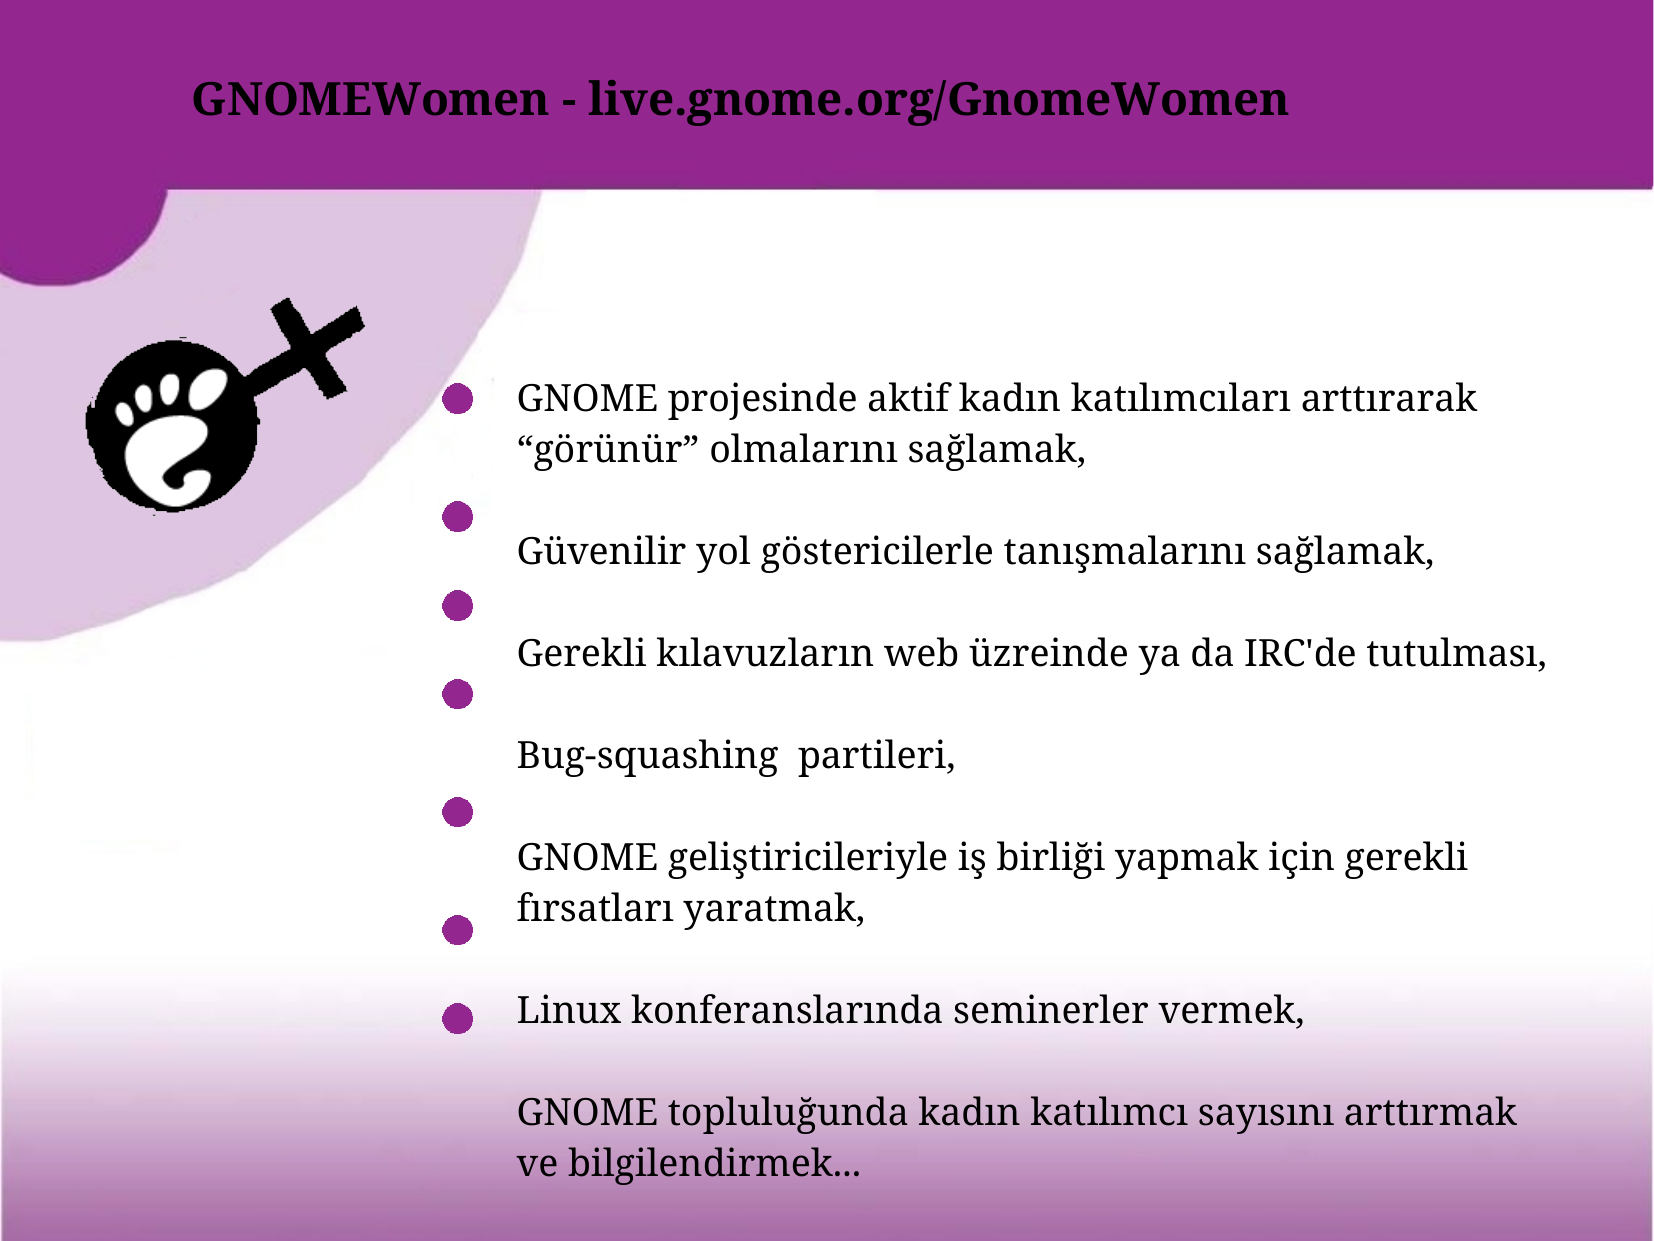

GNOMEWomen - live.gnome.org/GnomeWomen
GNOME projesinde aktif kadın katılımcıları arttırarak “görünür” olmalarını sağlamak,
Güvenilir yol göstericilerle tanışmalarını sağlamak,
Gerekli kılavuzların web üzreinde ya da IRC'de tutulması,
Bug-squashing partileri,
GNOME geliştiricileriyle iş birliği yapmak için gerekli fırsatları yaratmak,
Linux konferanslarında seminerler vermek,
GNOME topluluğunda kadın katılımcı sayısını arttırmak ve bilgilendirmek...